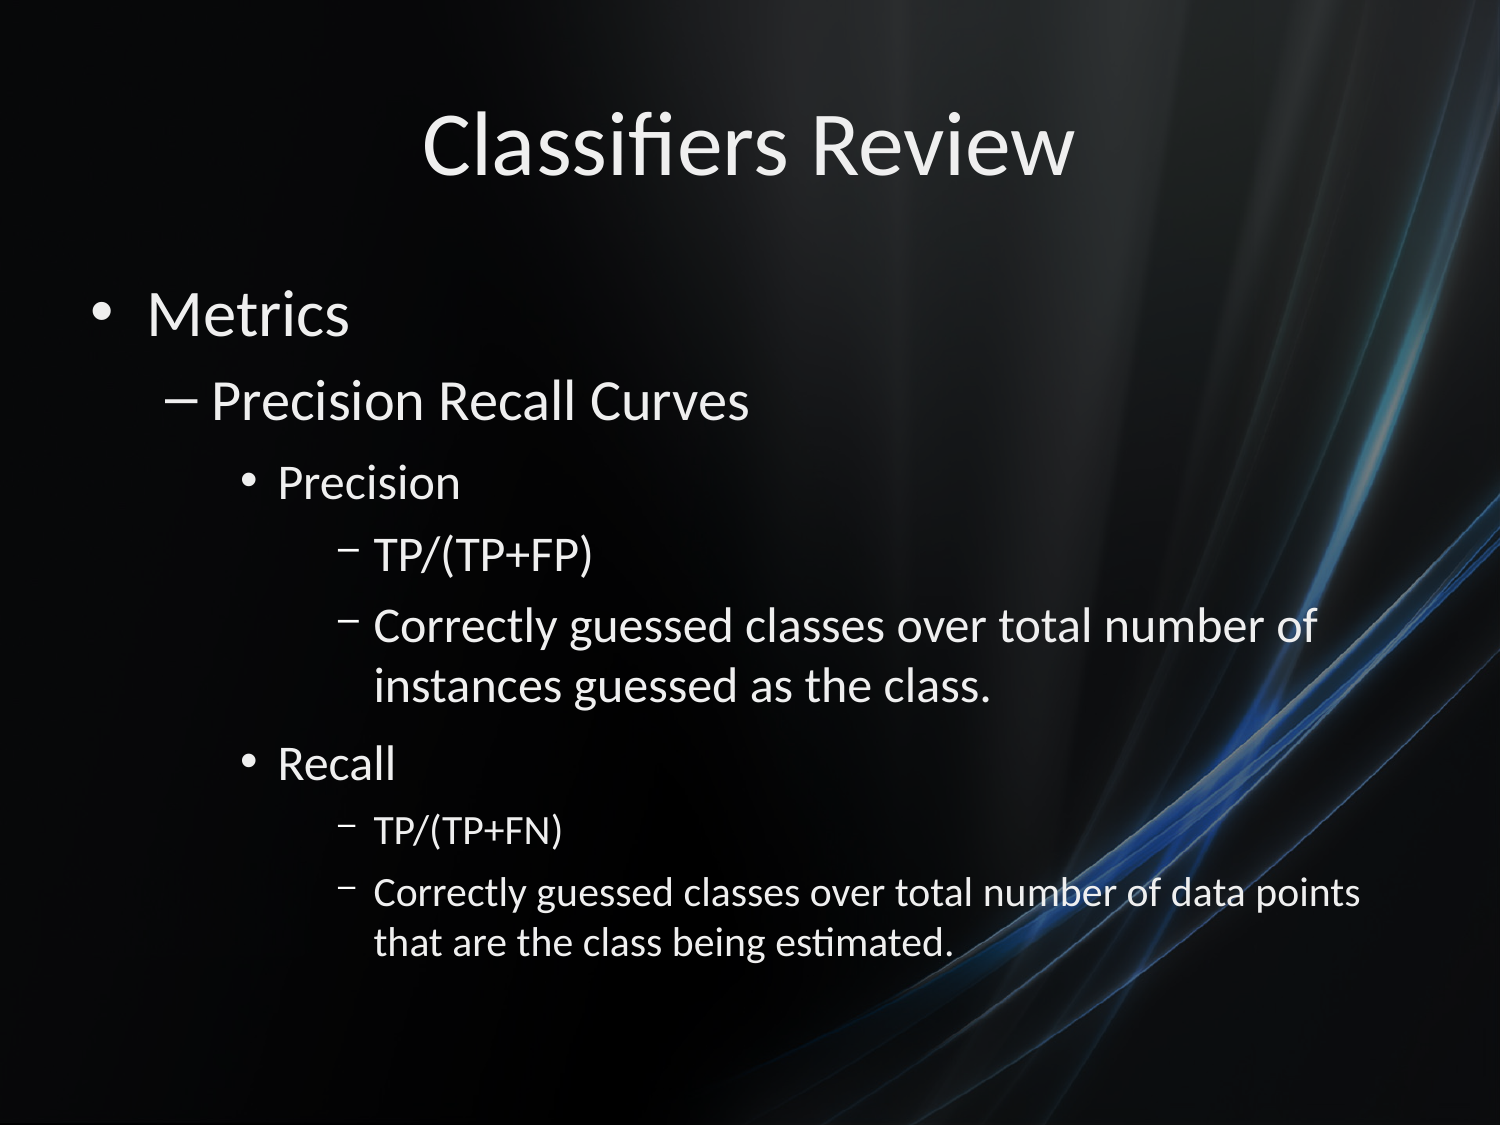

# Classifiers Review
Metrics
Precision Recall Curves
Precision
TP/(TP+FP)
Correctly guessed classes over total number of instances guessed as the class.
Recall
TP/(TP+FN)
Correctly guessed classes over total number of data points that are the class being estimated.